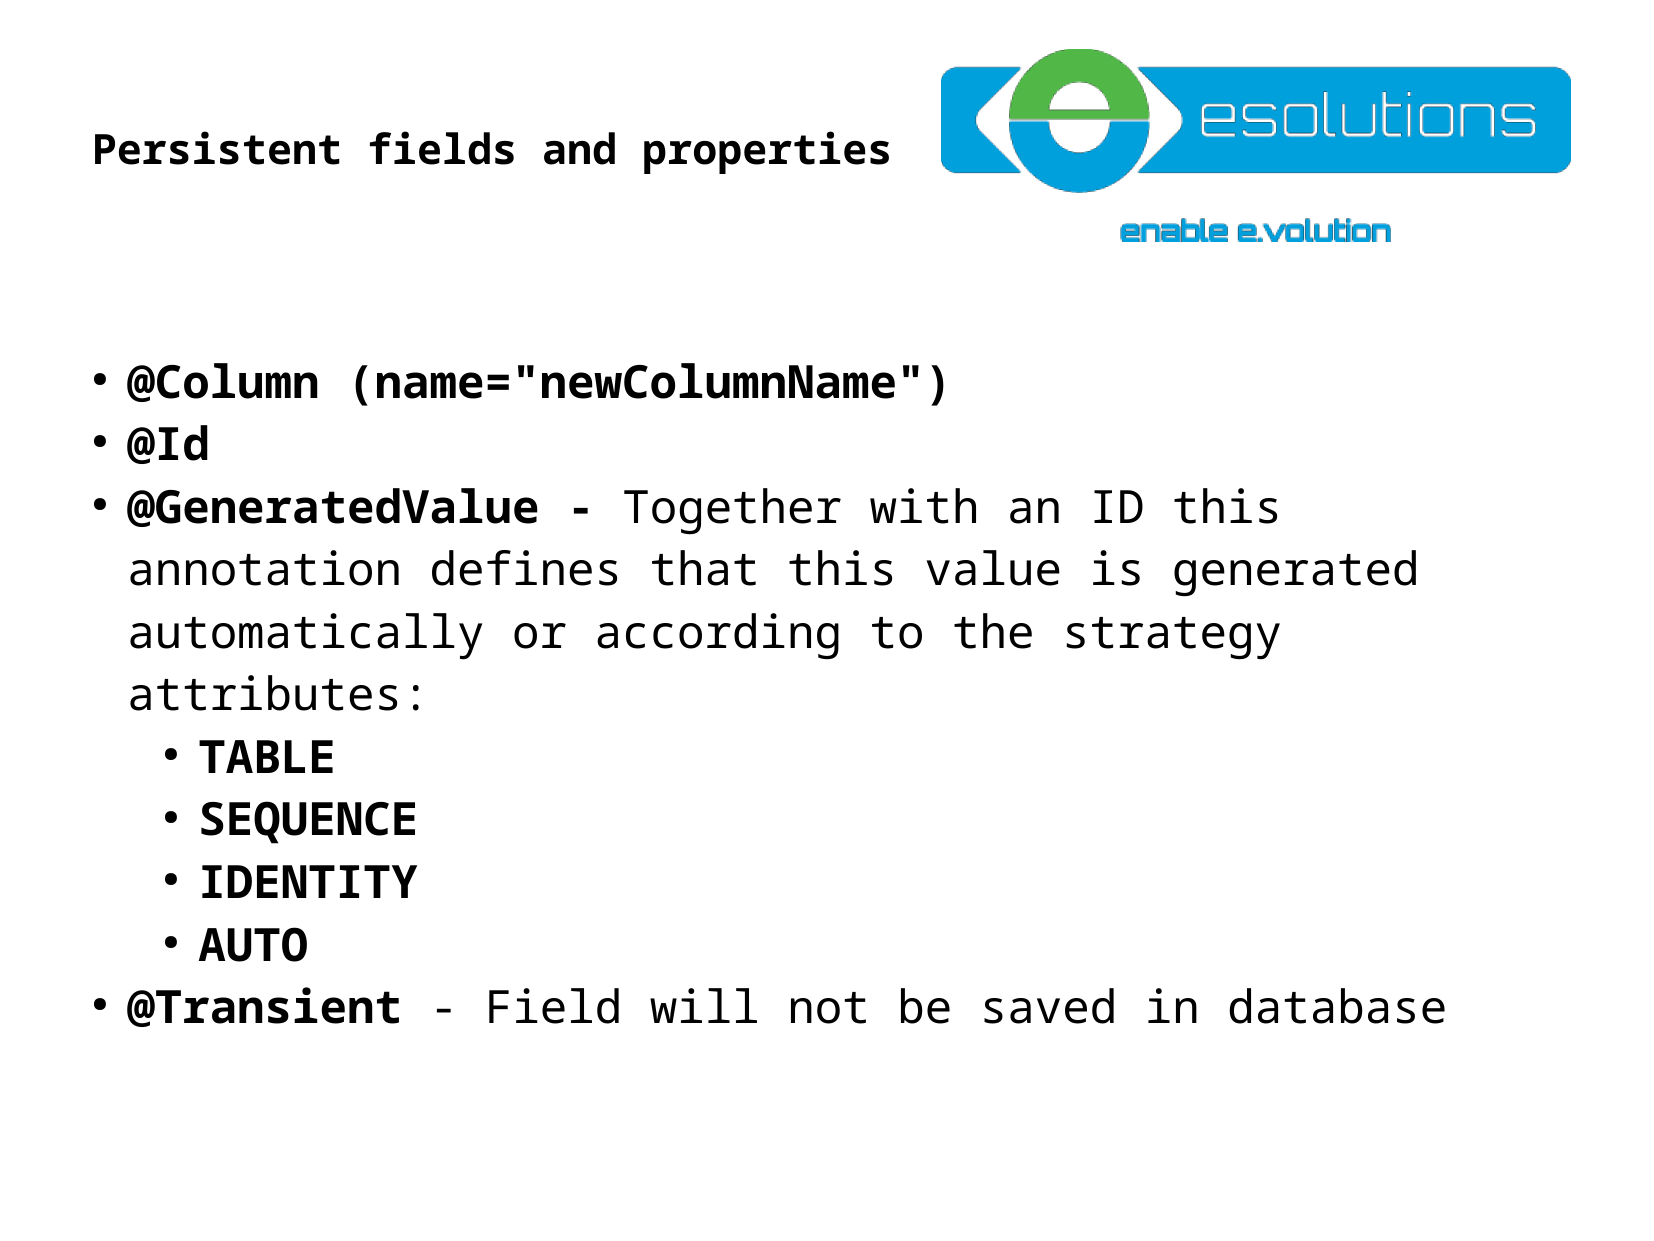

#
Persistent fields and properties
@Column (name="newColumnName")
@Id
@GeneratedValue - Together with an ID this annotation defines that this value is generated automatically or according to the strategy attributes:
TABLE
SEQUENCE
IDENTITY
AUTO
@Transient - Field will not be saved in database